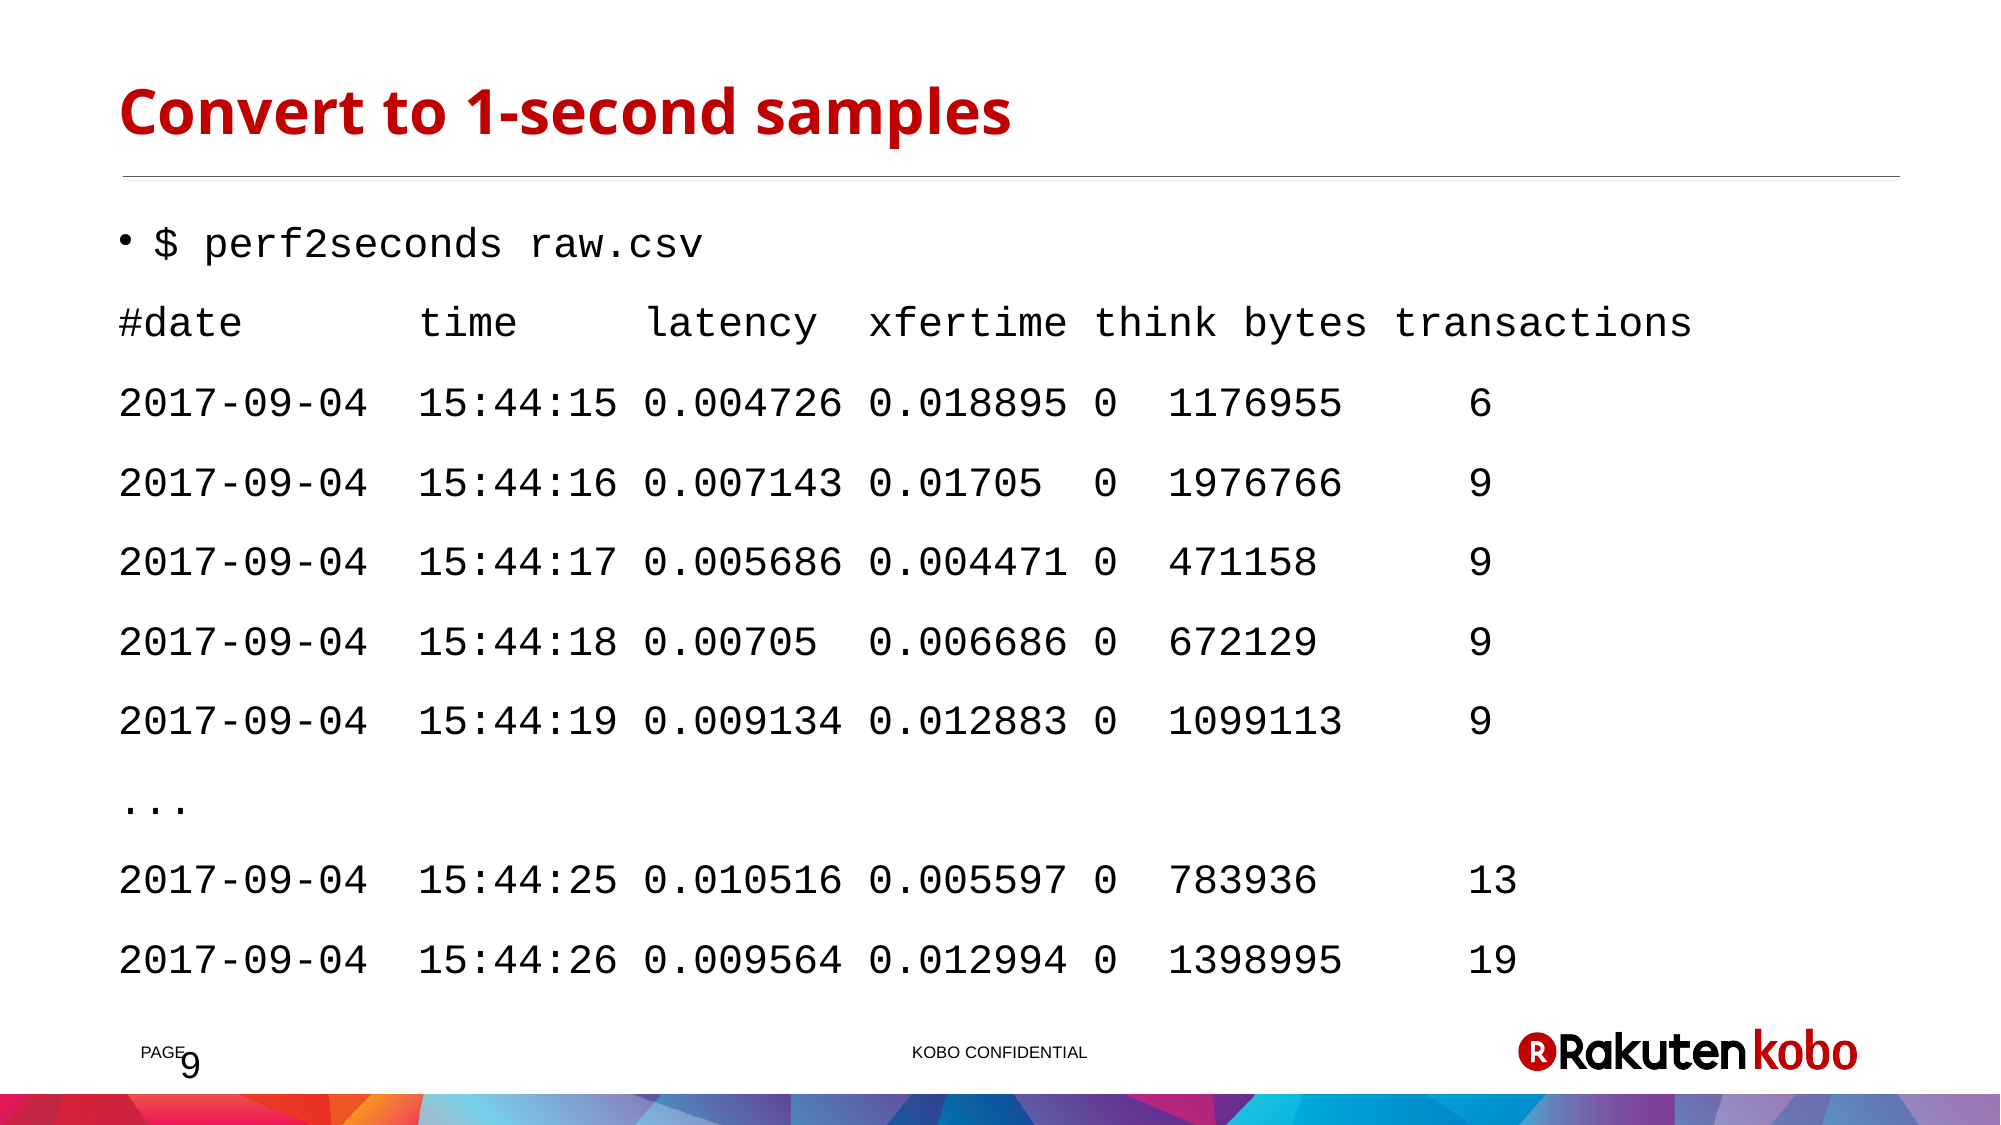

# Convert to 1-second samples
$ perf2seconds raw.csv
#date		 time		latency	xfertime	think bytes	transactions
2017-09-04	15:44:15	0.004726	0.018895	0	1176955		6
2017-09-04	15:44:16	0.007143	0.01705	0	1976766		9
2017-09-04	15:44:17	0.005686	0.004471	0	471158		9
2017-09-04	15:44:18	0.00705	0.006686	0	672129		9
2017-09-04	15:44:19	0.009134	0.012883	0	1099113		9
...
2017-09-04	15:44:25	0.010516	0.005597	0	783936		13
2017-09-04	15:44:26	0.009564	0.012994	0	1398995		19